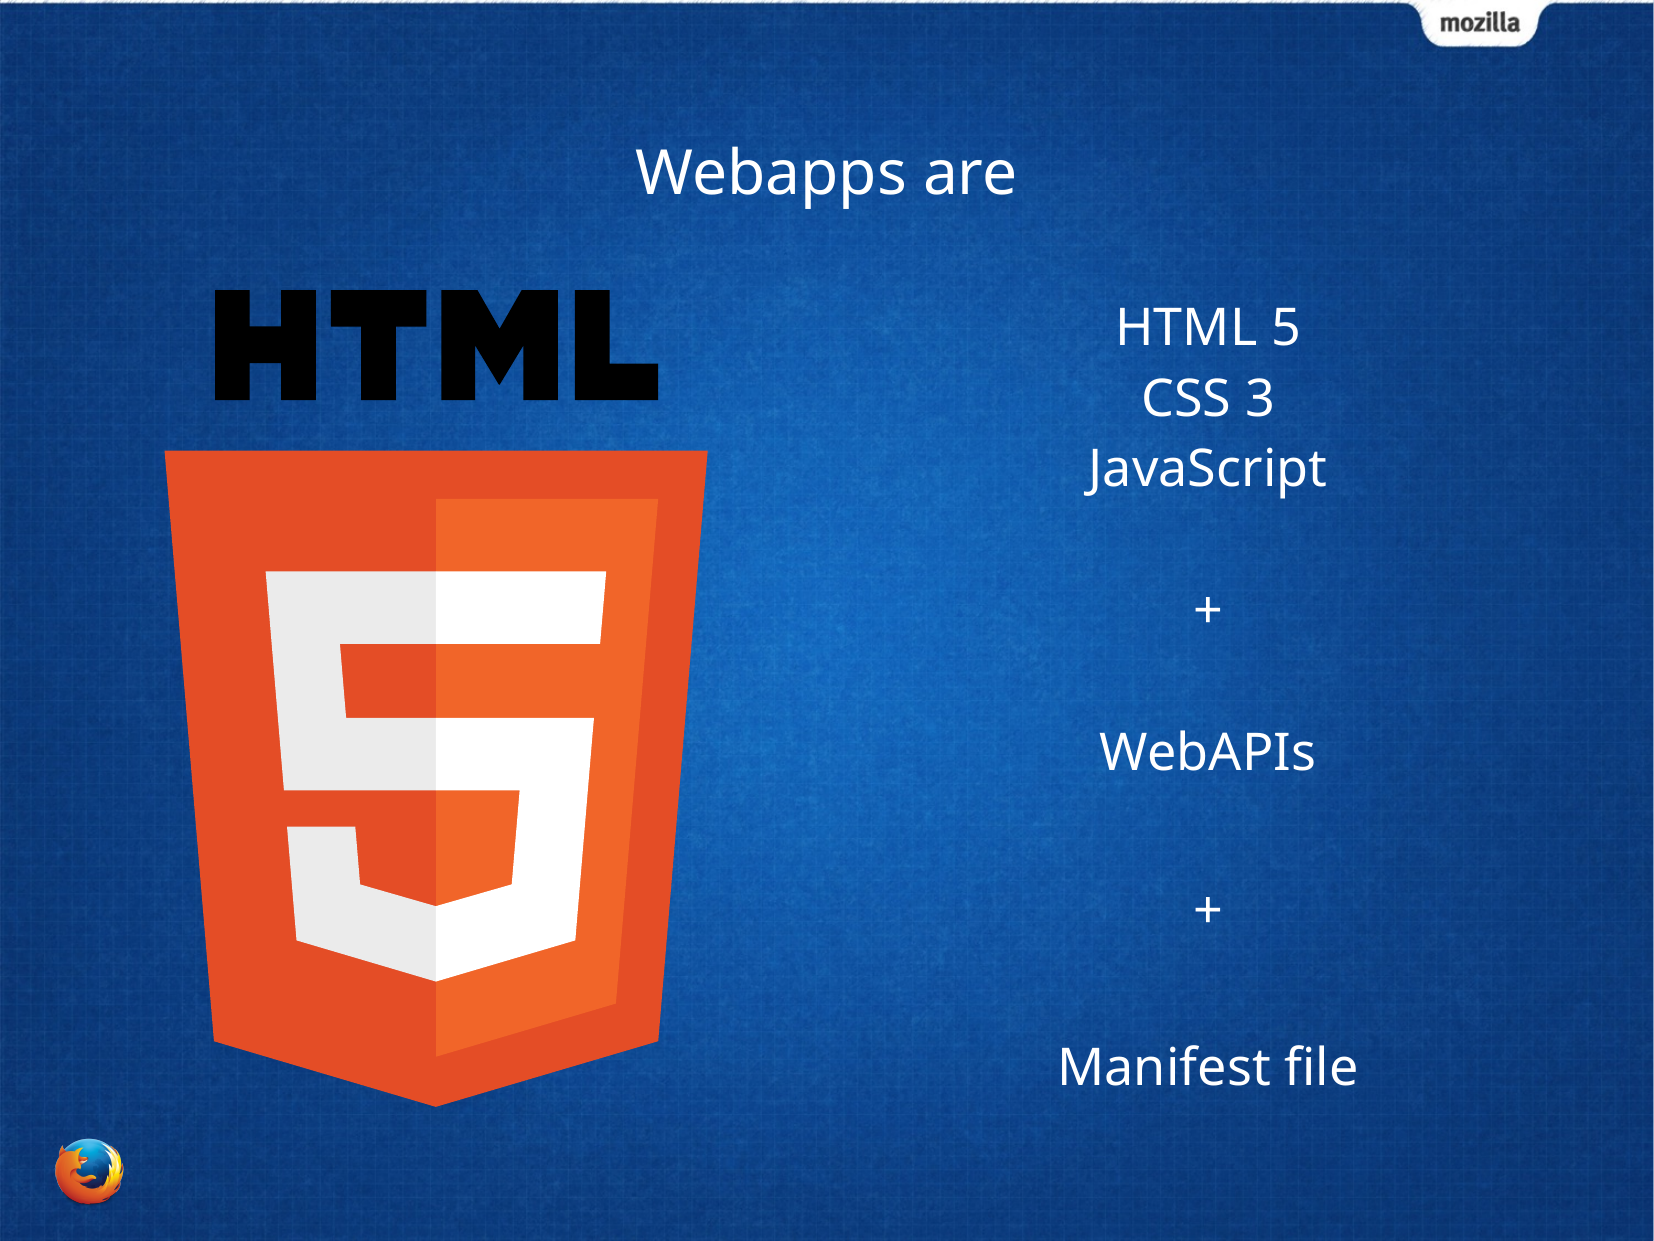

# Webapps are
HTML 5
CSS 3
JavaScript
+
WebAPIs
+
Manifest file